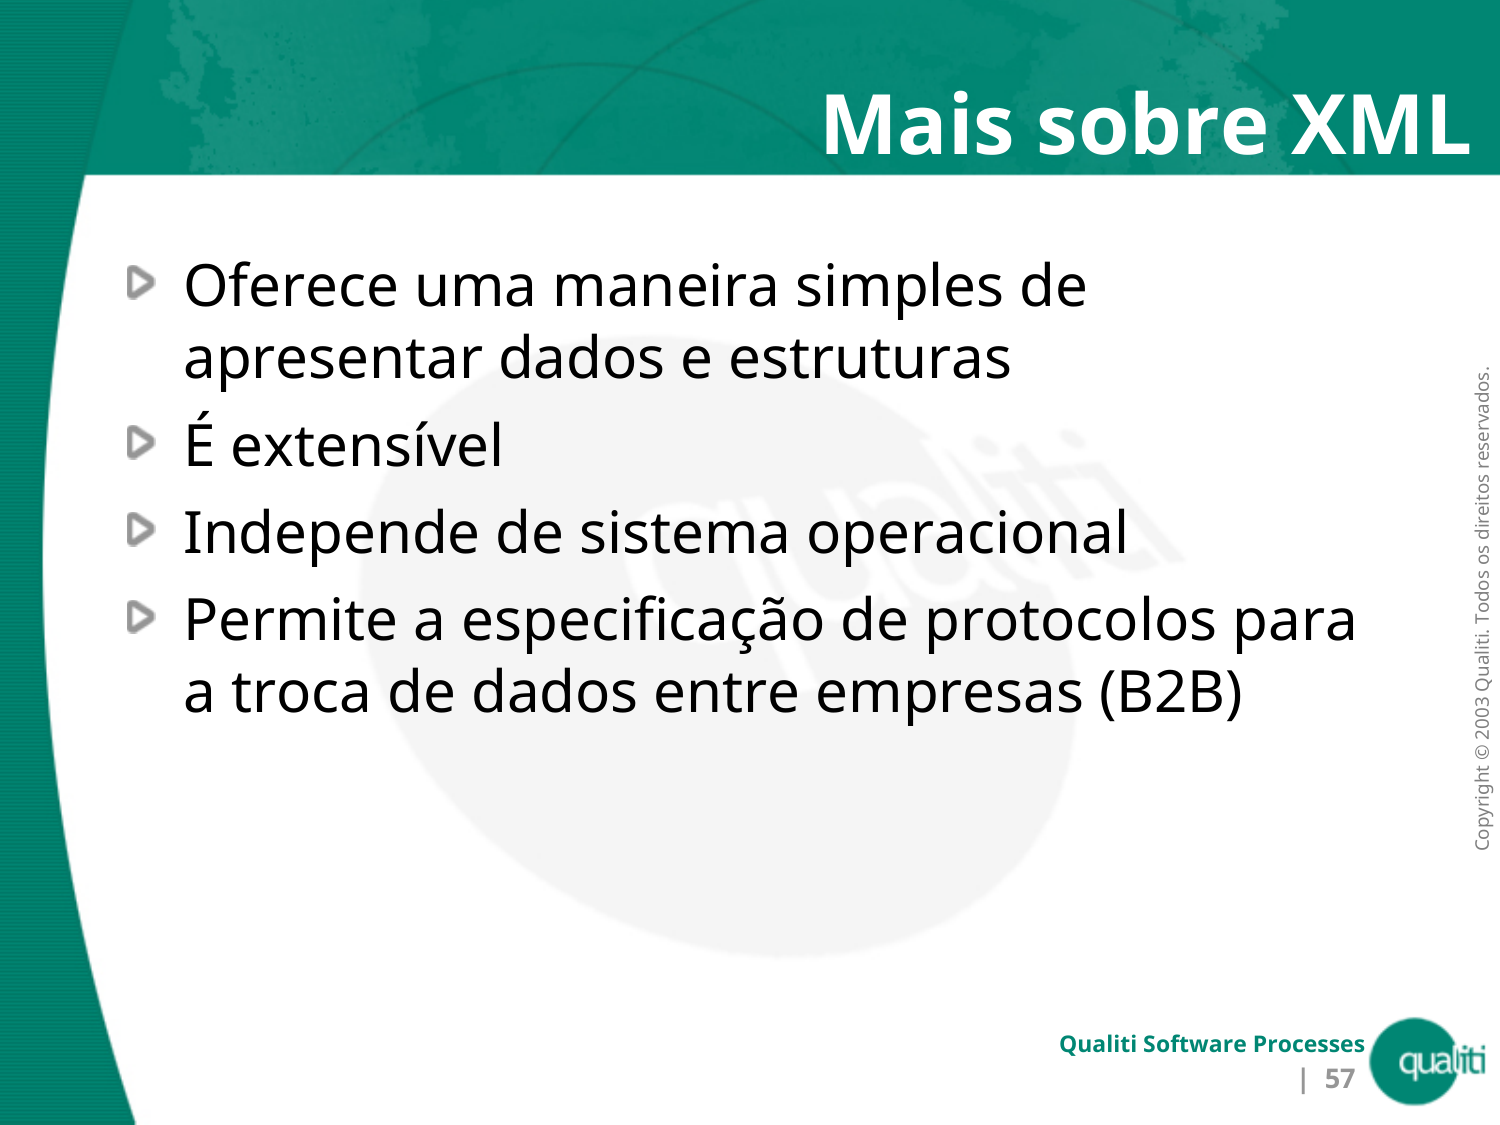

# Mais sobre XML
Oferece uma maneira simples de apresentar dados e estruturas
É extensível
Independe de sistema operacional
Permite a especificação de protocolos para a troca de dados entre empresas (B2B)